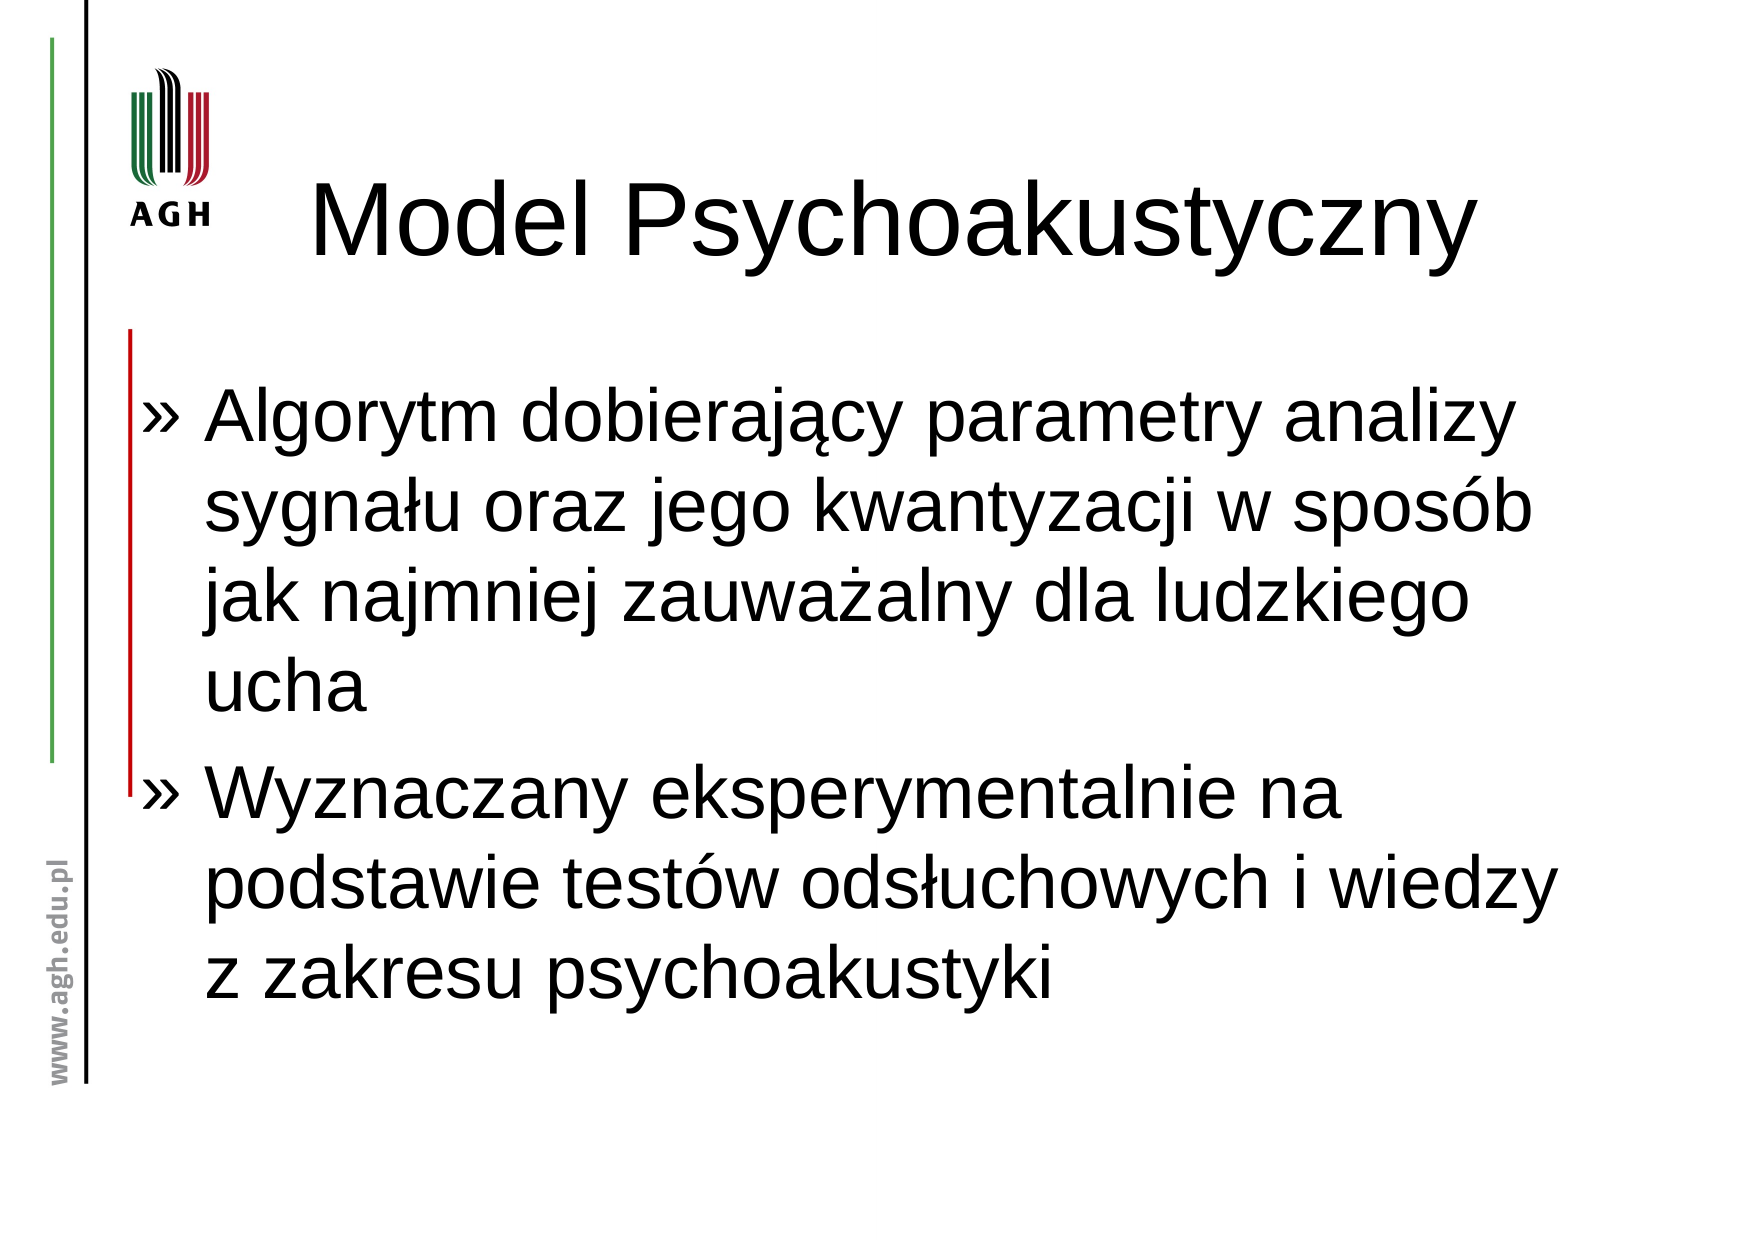

# Model Psychoakustyczny
Algorytm dobierający parametry analizy sygnału oraz jego kwantyzacji w sposób jak najmniej zauważalny dla ludzkiego ucha
Wyznaczany eksperymentalnie na podstawie testów odsłuchowych i wiedzy z zakresu psychoakustyki